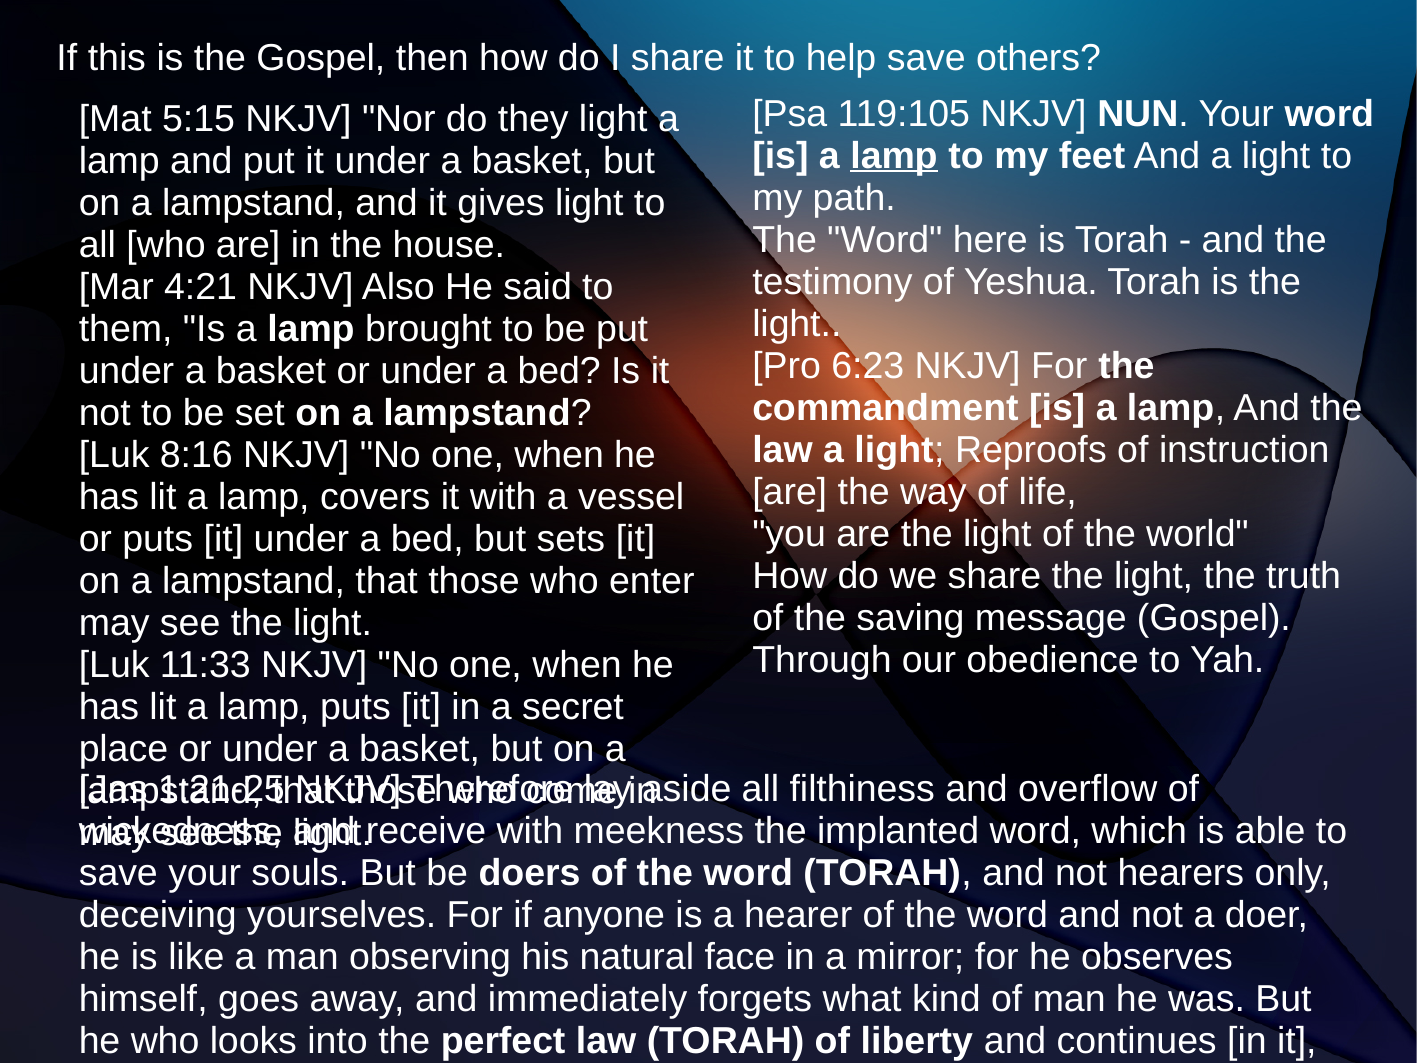

If this is the Gospel, then how do I share it to help save others?
[Psa 119:105 NKJV] NUN. Your word [is] a lamp to my feet And a light to my path.
The "Word" here is Torah - and the testimony of Yeshua. Torah is the light..
[Pro 6:23 NKJV] For the commandment [is] a lamp, And the law a light; Reproofs of instruction [are] the way of life,
"you are the light of the world"
How do we share the light, the truth of the saving message (Gospel).
Through our obedience to Yah.
[Mat 5:15 NKJV] "Nor do they light a lamp and put it under a basket, but on a lampstand, and it gives light to all [who are] in the house.
[Mar 4:21 NKJV] Also He said to them, "Is a lamp brought to be put under a basket or under a bed? Is it not to be set on a lampstand?
[Luk 8:16 NKJV] "No one, when he has lit a lamp, covers it with a vessel or puts [it] under a bed, but sets [it] on a lampstand, that those who enter may see the light.
[Luk 11:33 NKJV] "No one, when he has lit a lamp, puts [it] in a secret place or under a basket, but on a lampstand, that those who come in may see the light.
[Jas 1:21-25 NKJV] Therefore lay aside all filthiness and overflow of wickedness, and receive with meekness the implanted word, which is able to save your souls. But be doers of the word (TORAH), and not hearers only, deceiving yourselves. For if anyone is a hearer of the word and not a doer, he is like a man observing his natural face in a mirror; for he observes himself, goes away, and immediately forgets what kind of man he was. But he who looks into the perfect law (TORAH) of liberty and continues [in it], and is not a forgetful hearer but a doer of the work, this one will be blessed in what he does.